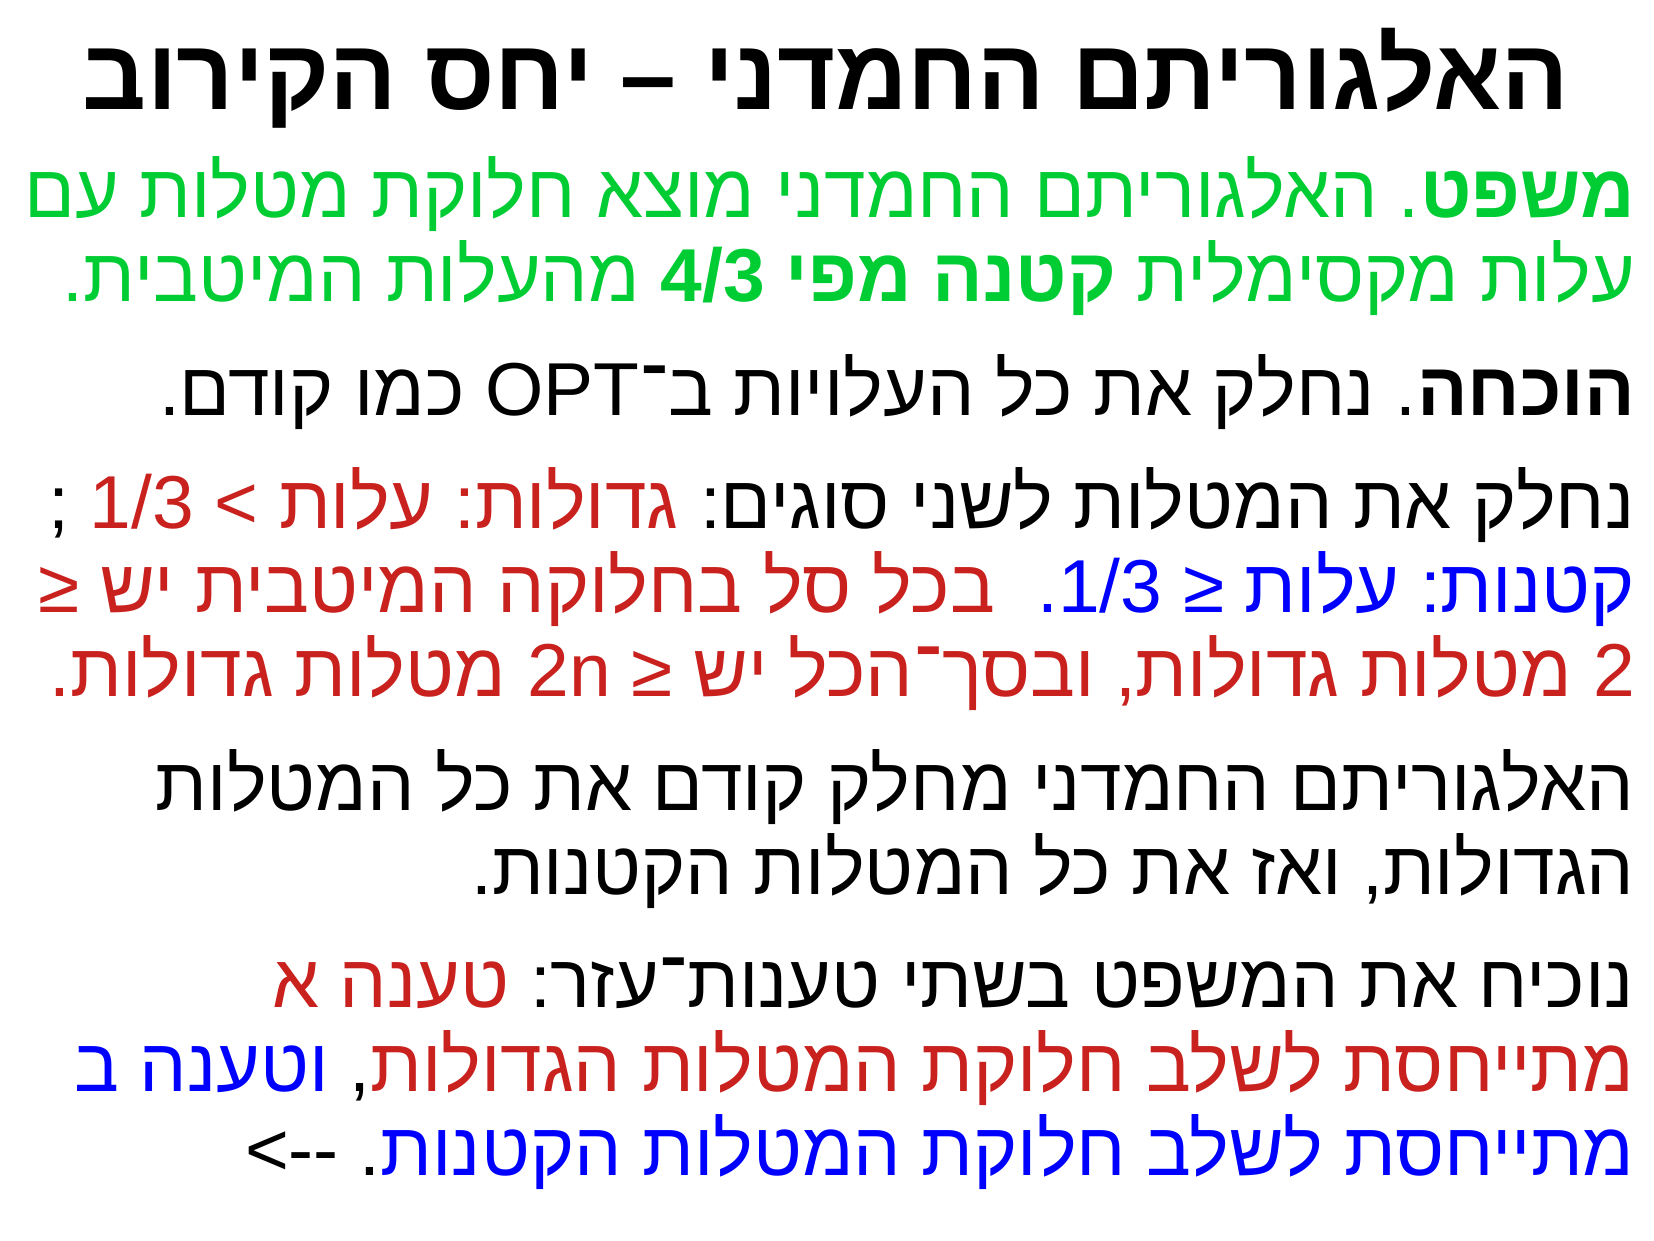

# האלגוריתם החמדני – יחס הקירוב
משפט. האלגוריתם החמדני מוצא חלוקת מטלות עם עלות מקסימלית קטנה מפי 4/3 מהעלות המיטבית.
הוכחה. נחלק את כל העלויות ב־OPT כמו קודם.
נחלק את המטלות לשני סוגים: גדולות: עלות > 1/3 ; קטנות: עלות ≤ 1/3. בכל סל בחלוקה המיטבית יש ≤ 2 מטלות גדולות, ובסך־הכל יש ≤ 2n מטלות גדולות.
האלגוריתם החמדני מחלק קודם את כל המטלות הגדולות, ואז את כל המטלות הקטנות.
נוכיח את המשפט בשתי טענות־עזר: טענה א מתייחסת לשלב חלוקת המטלות הגדולות, וטענה ב מתייחסת לשלב חלוקת המטלות הקטנות. -->